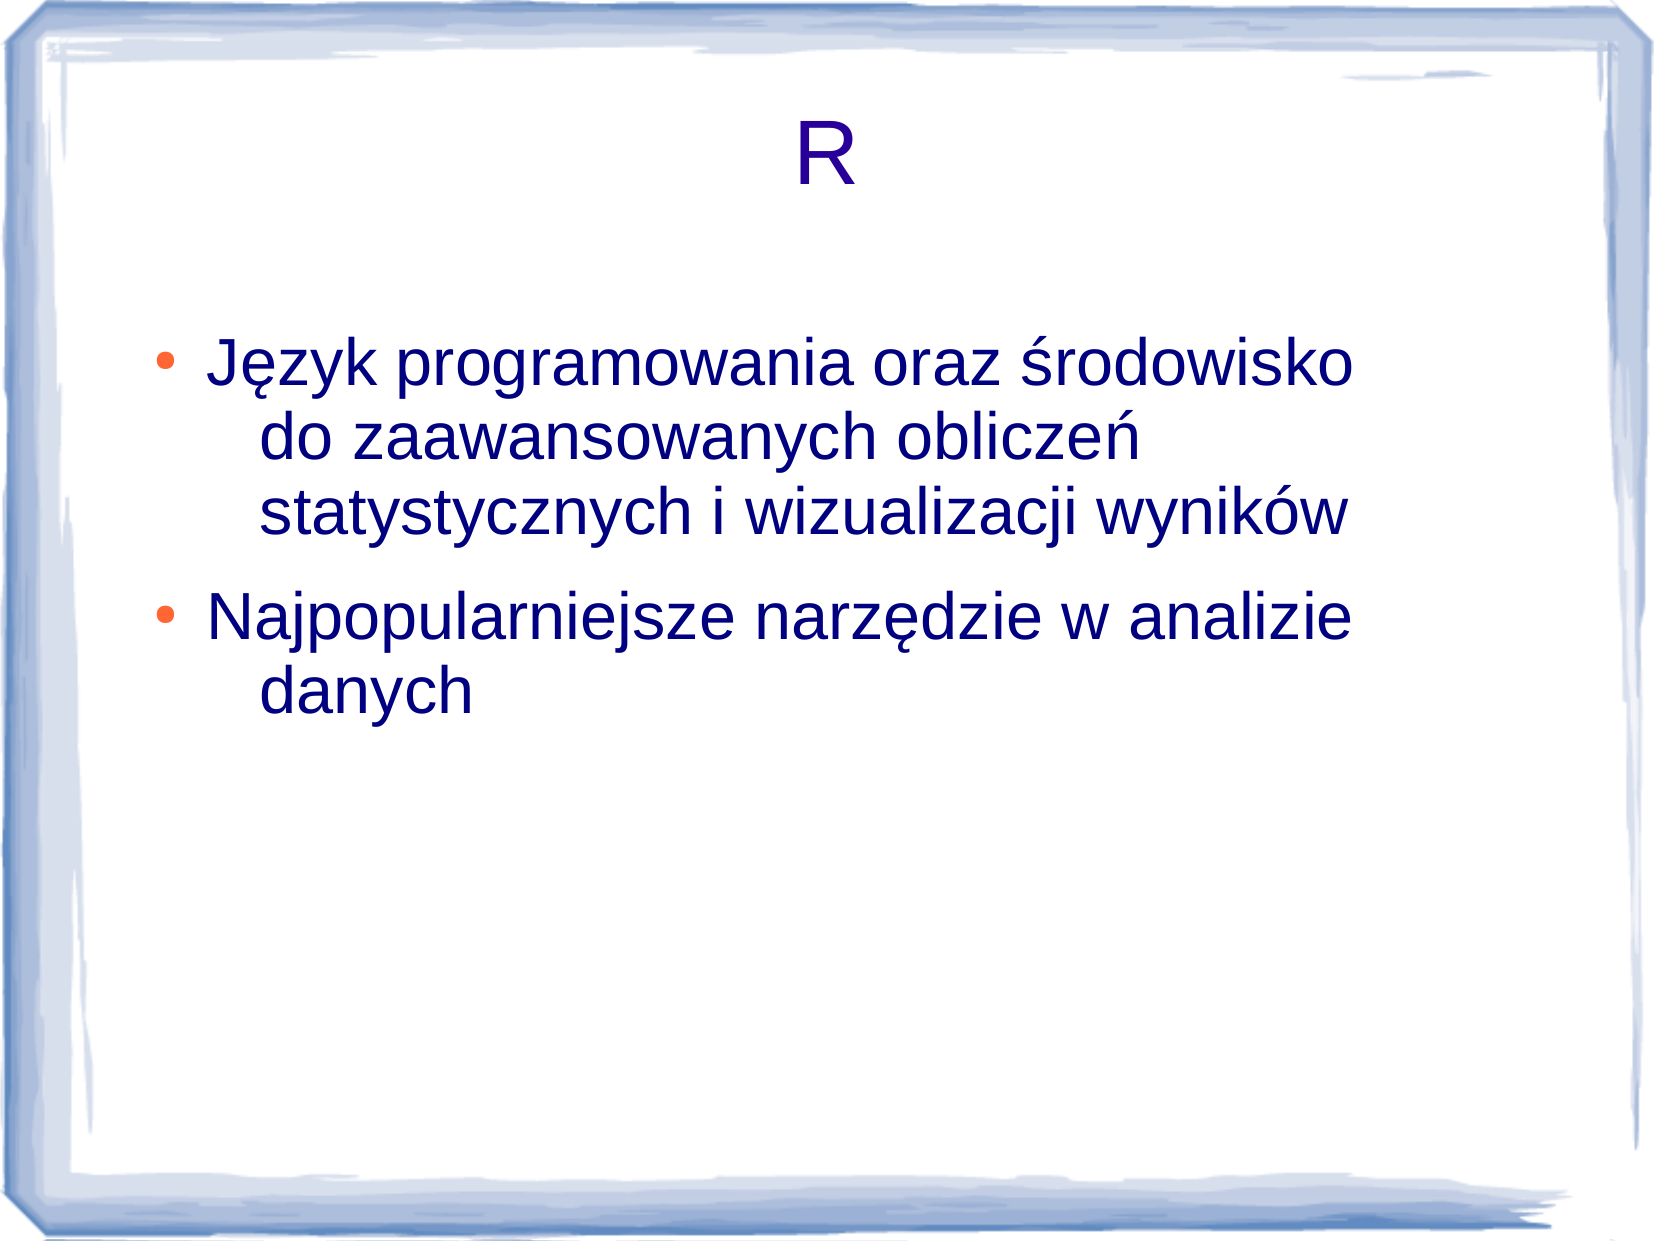

# R
Język programowania oraz środowisko do zaawansowanych obliczeń statystycznych i wizualizacji wyników
Najpopularniejsze narzędzie w analizie danych